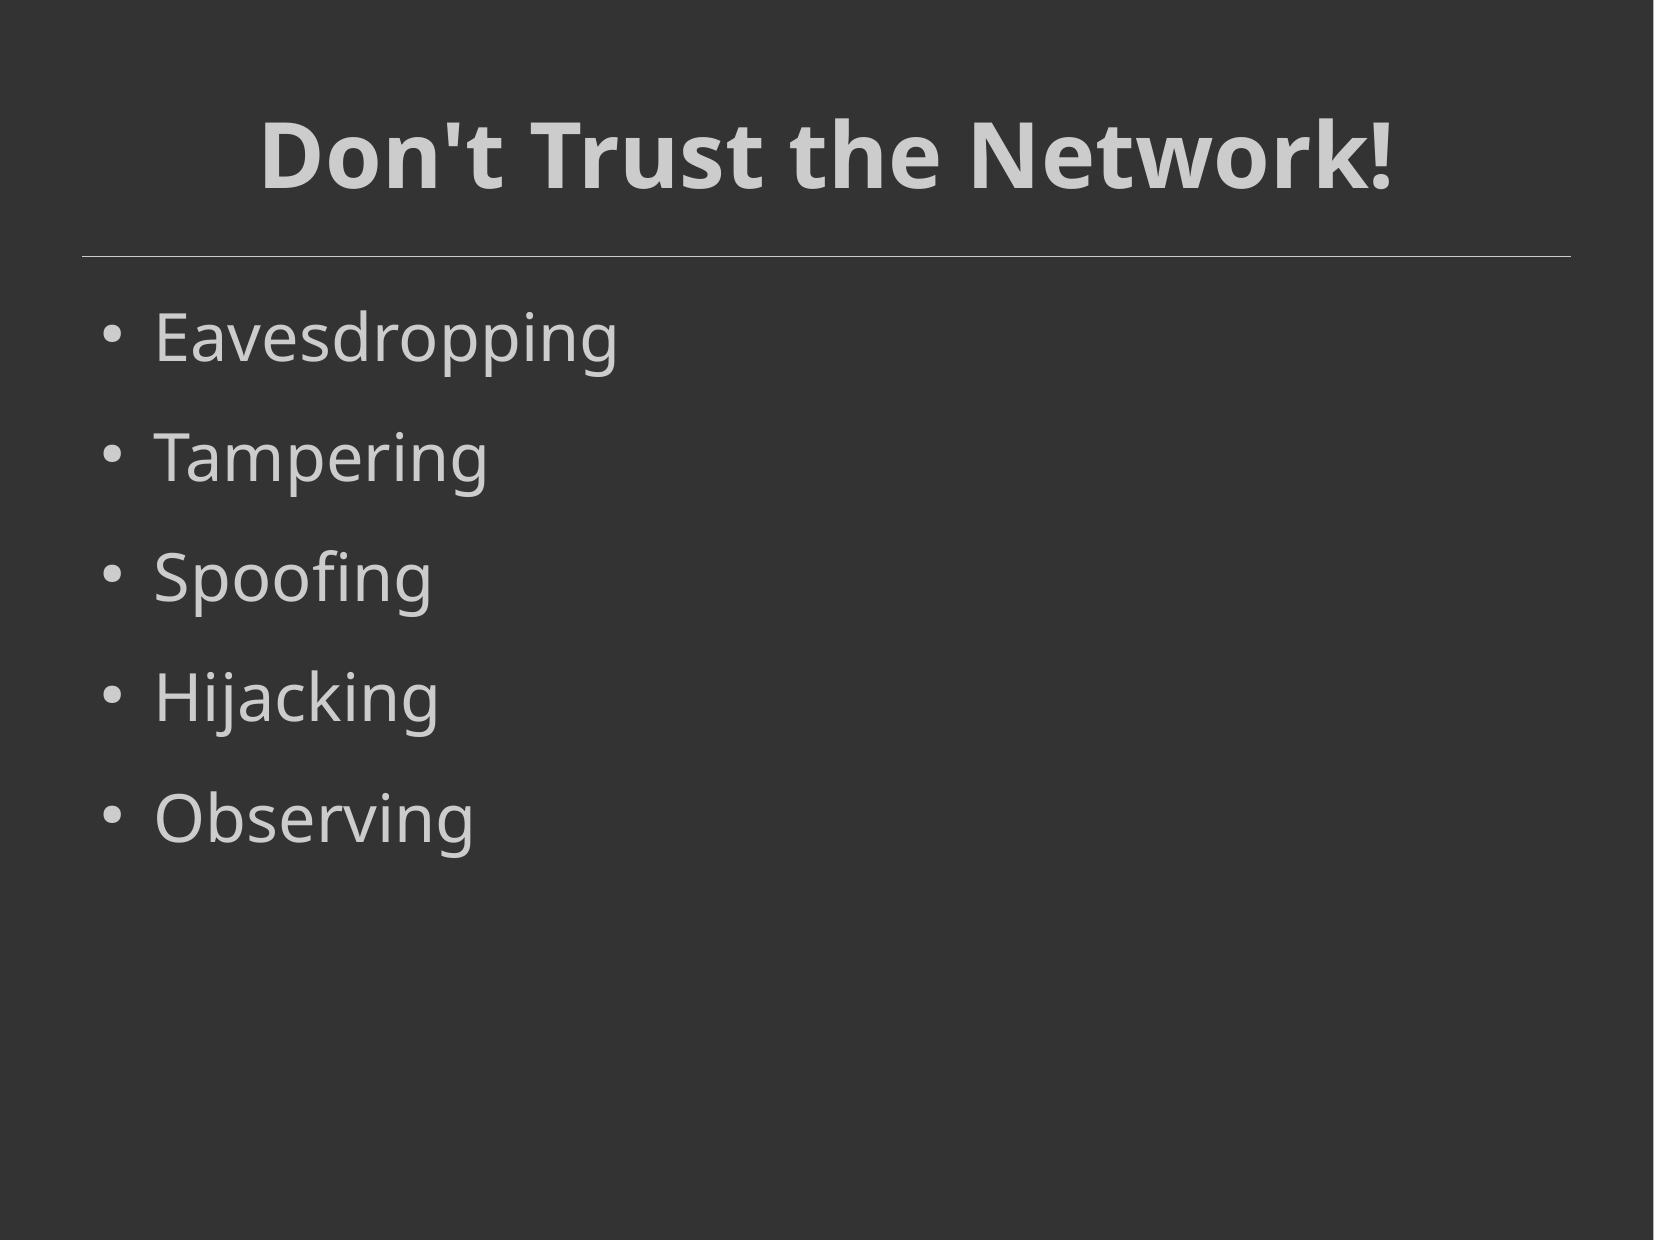

# Don't Trust the Network!
Eavesdropping
Tampering
Spoofing
Hijacking
Observing